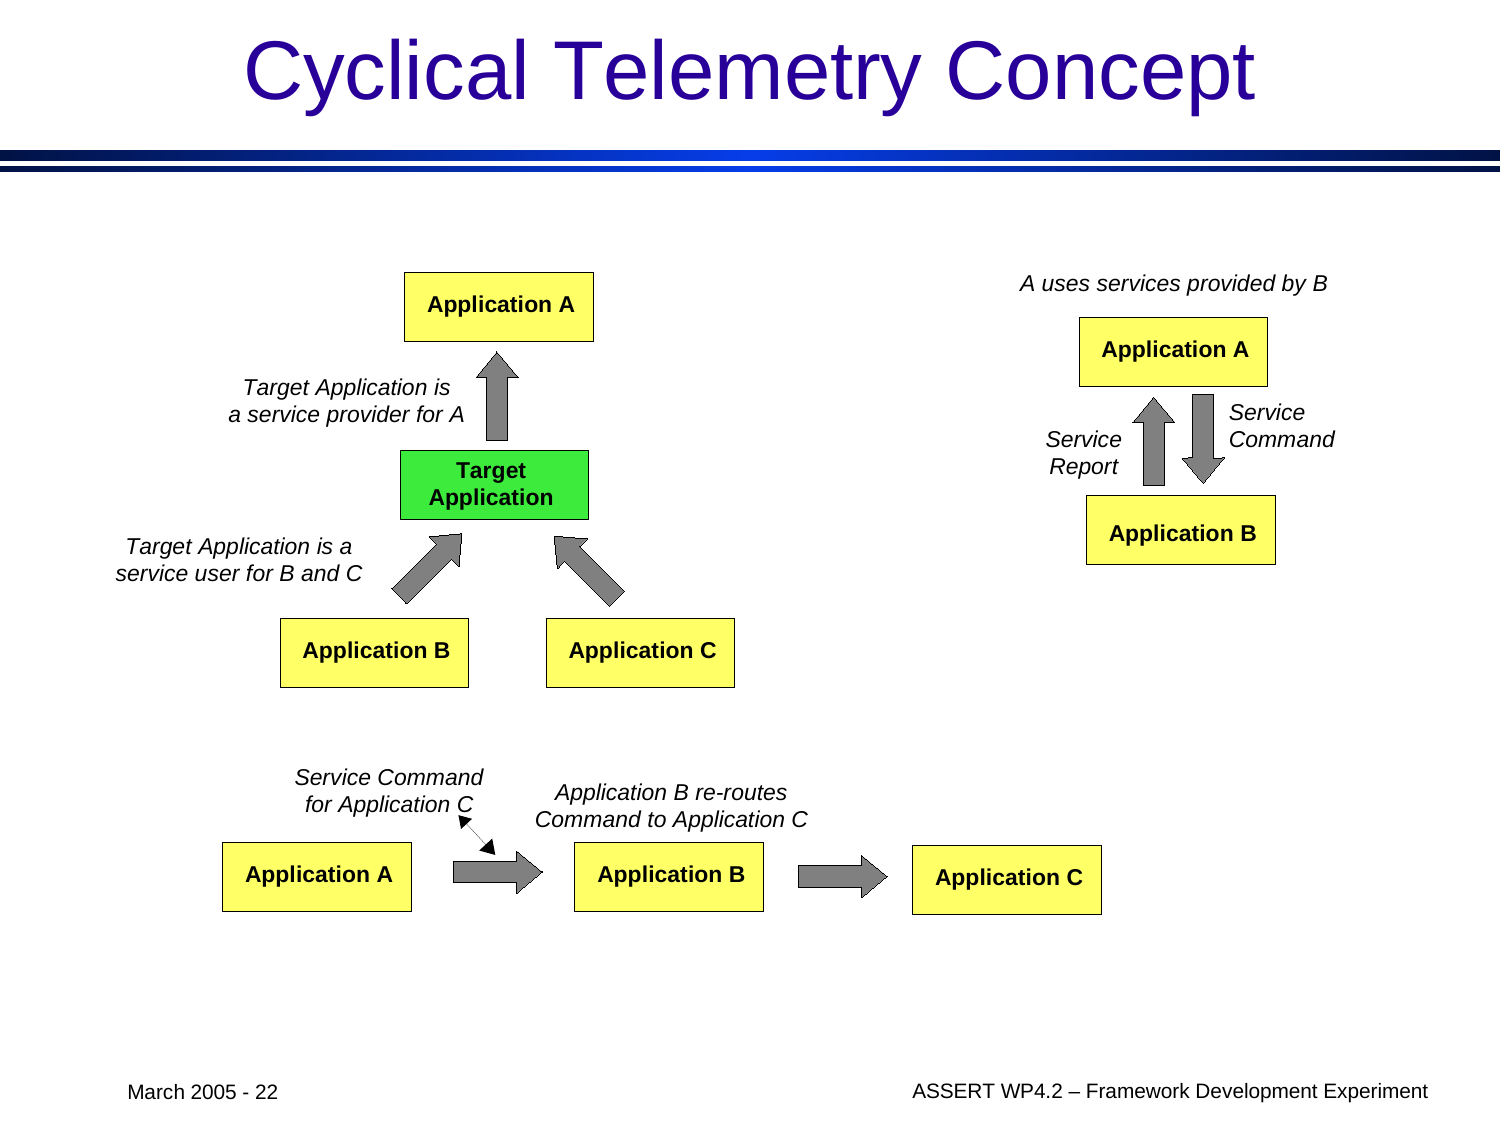

# Cyclical Telemetry Concept
A uses services provided by B
Application A
Application A
Target Application is
a service provider for A
Service
Command
Service
Report
Target
Application
Application B
Target Application is a
service user for B and C
Application C
Application B
Service Command
for Application C
Application B re-routes
Command to Application C
Application B
Application A
Application C